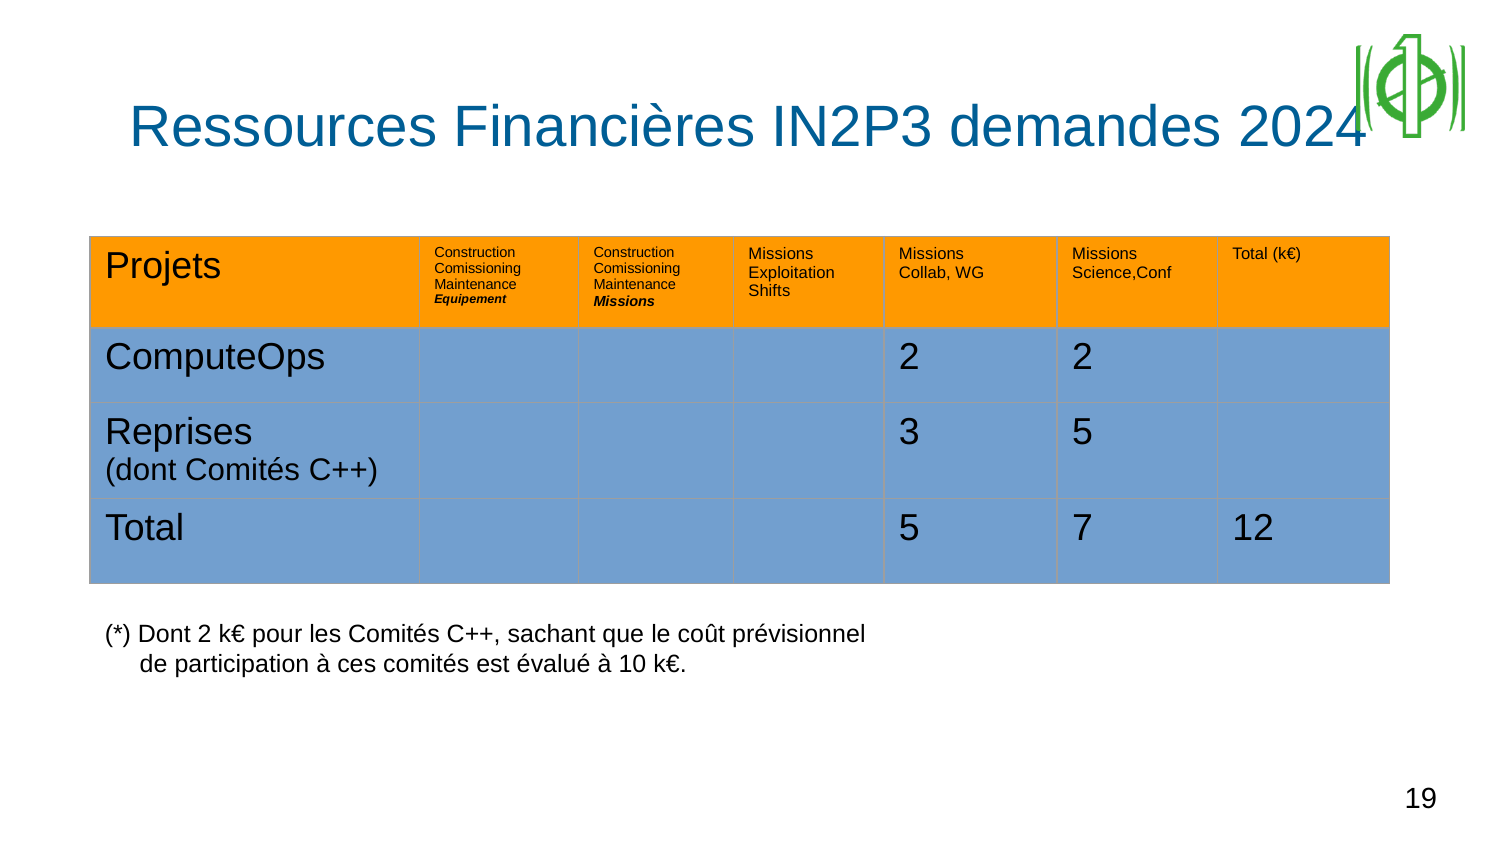

Ressources Financières IN2P3 demandes 2024
| Projets | Construction Comissioning Maintenance Equipement | Construction Comissioning Maintenance Missions | Missions Exploitation Shifts | Missions Collab, WG | Missions Science,Conf | Total (k€) |
| --- | --- | --- | --- | --- | --- | --- |
| ComputeOps | | | | 2 | 2 | |
| Reprises (dont Comités C++) | | | | 3 | 5 | |
| Total | | | | 5 | 7 | 12 |
(*) Dont 2 k€ pour les Comités C++, sachant que le coût prévisionnel
 de participation à ces comités est évalué à 10 k€.